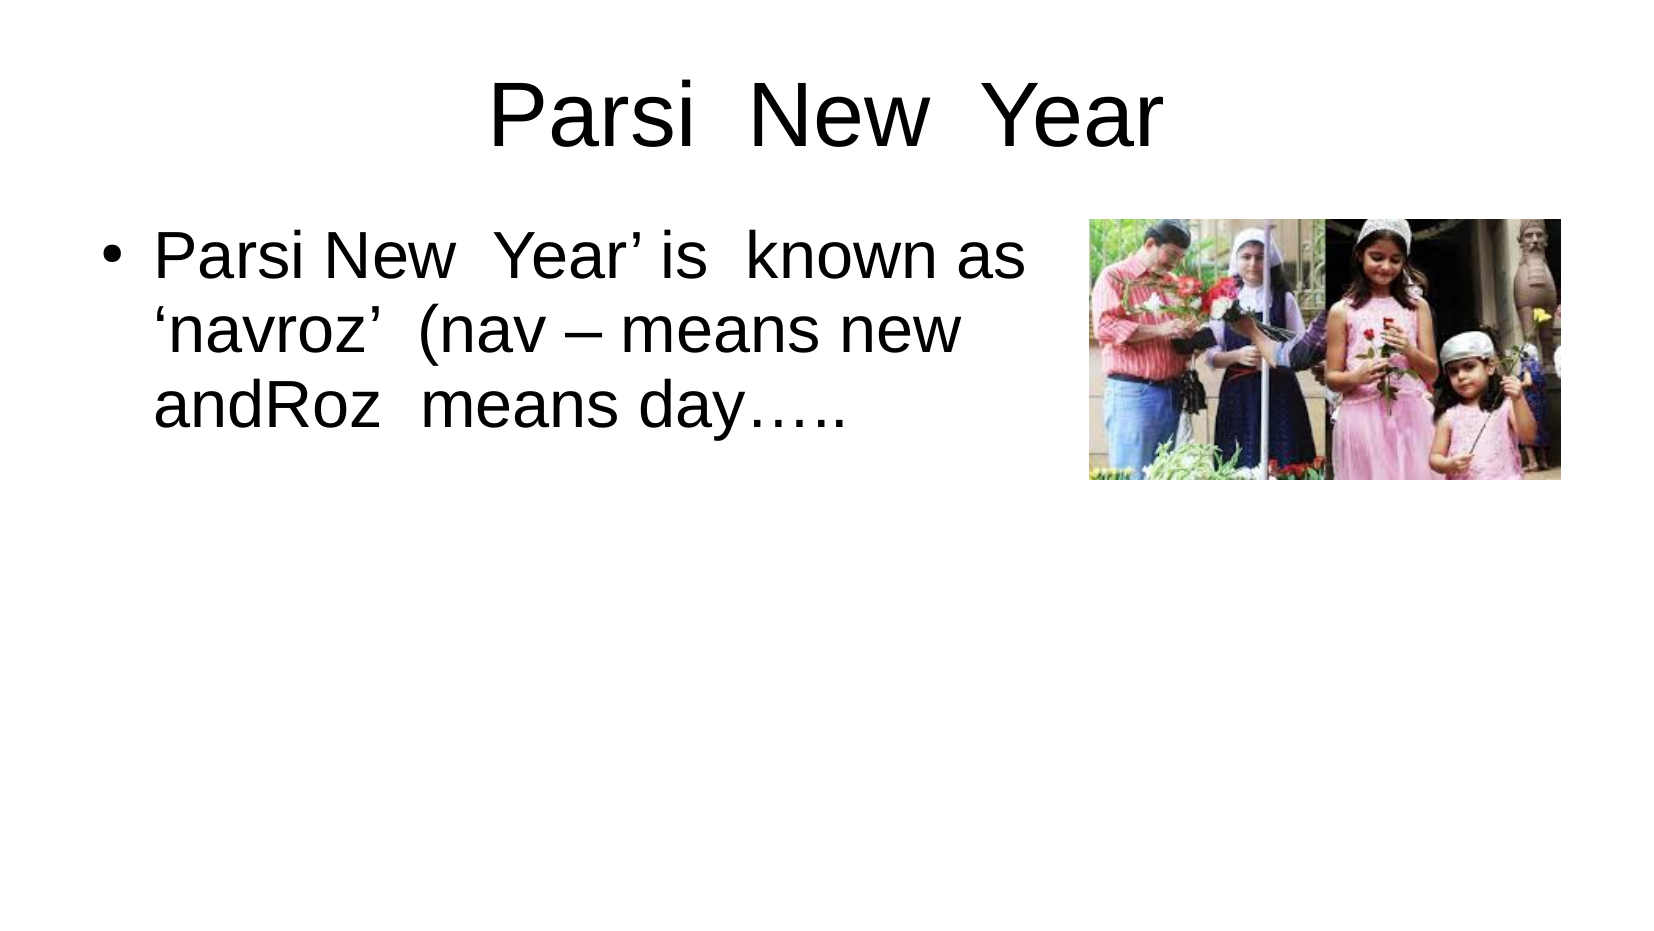

# Parsi New Year
Parsi New Year’ is known as ‘navroz’ (nav – means new andRoz means day…..